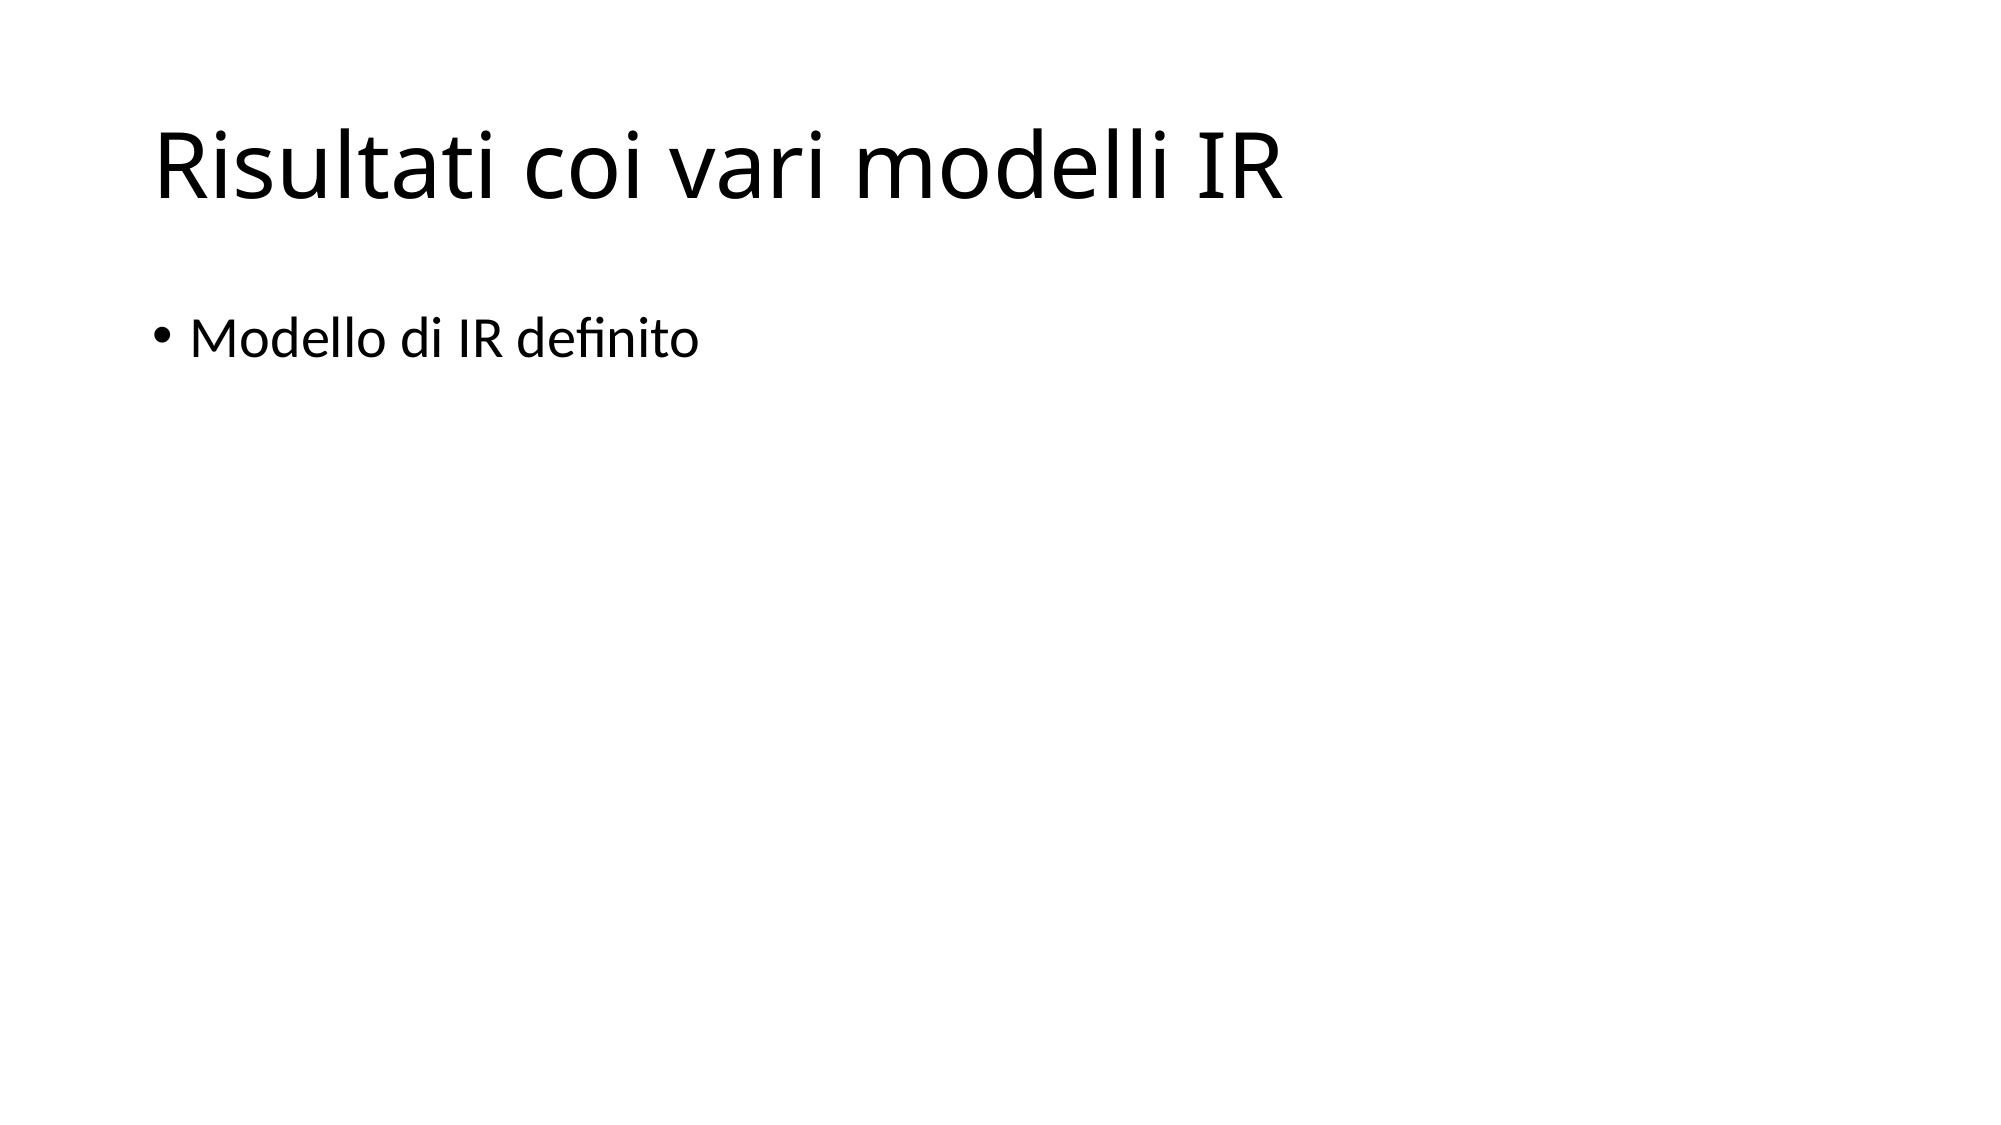

# Risultati coi vari modelli IR
Modello di IR definito